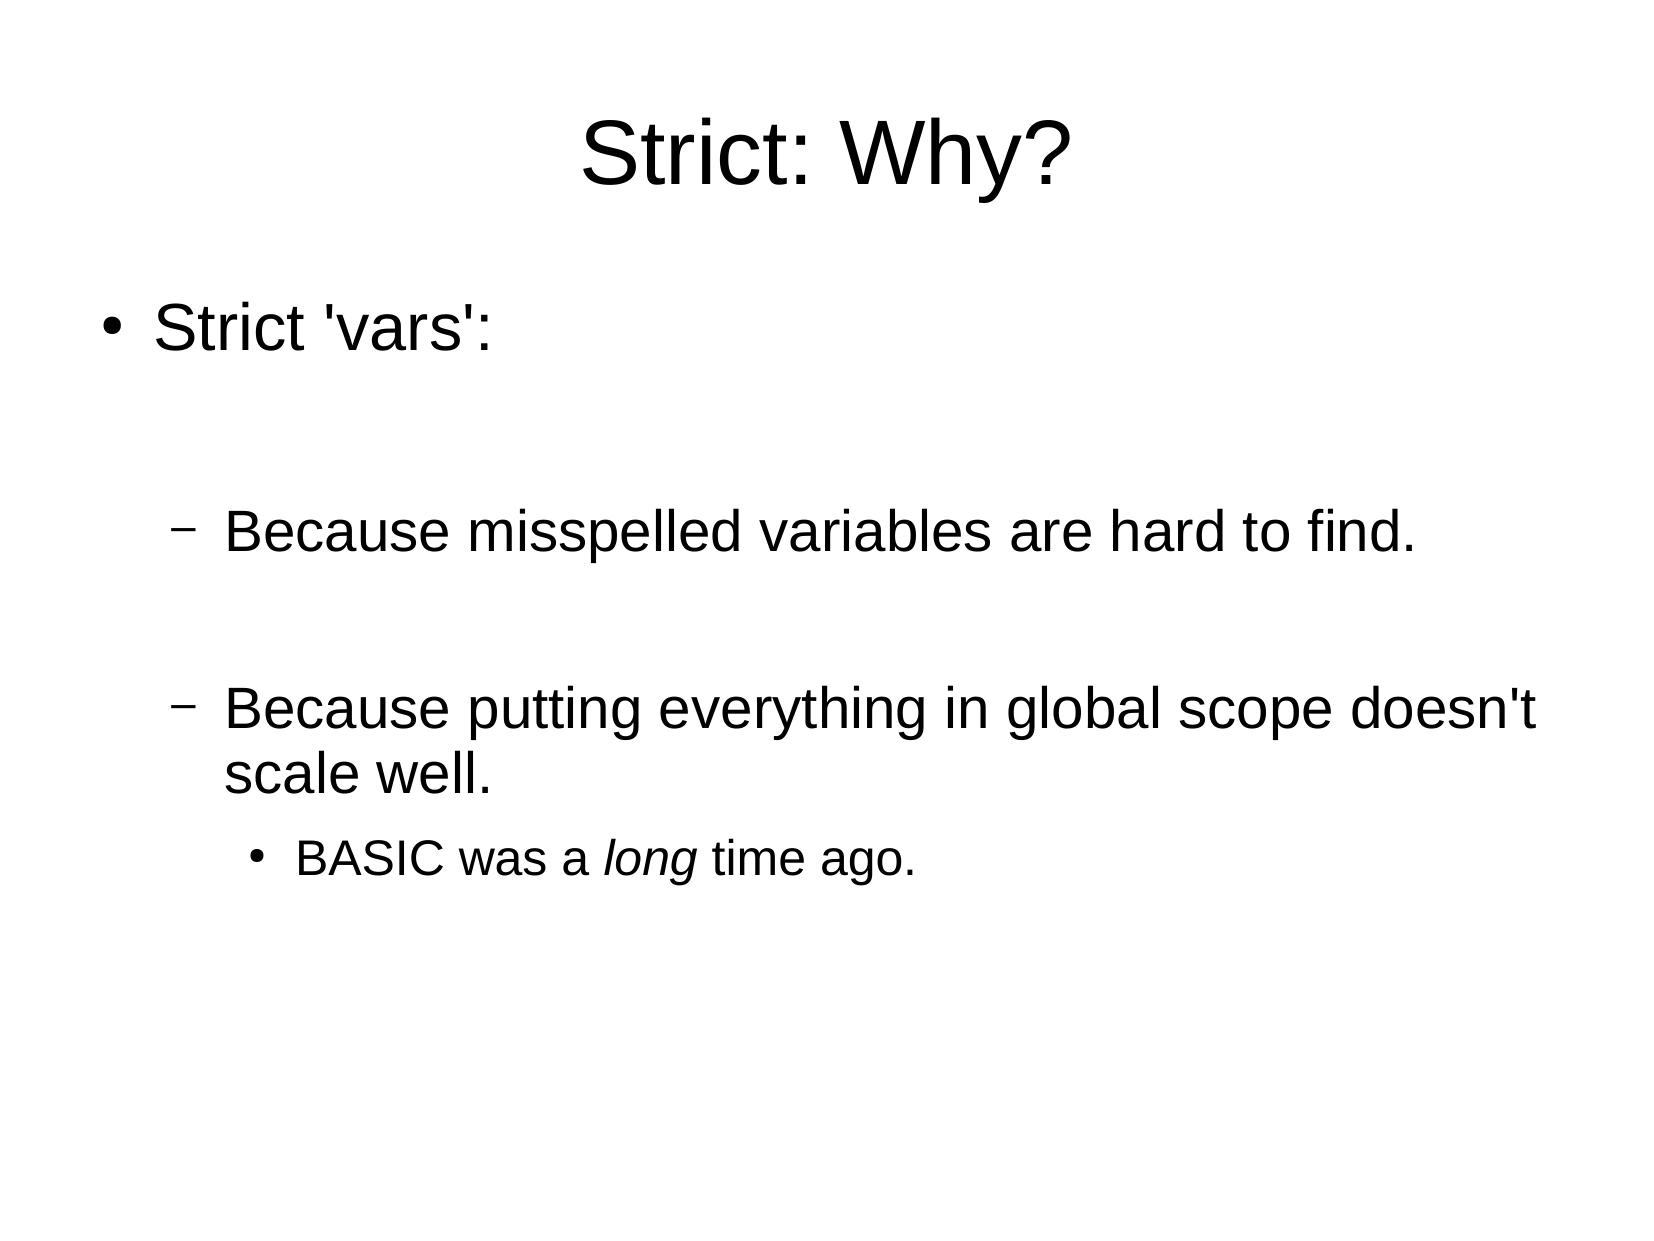

# Strict: Why?
Strict 'vars':
Because misspelled variables are hard to find.
Because putting everything in global scope doesn't scale well.
BASIC was a long time ago.